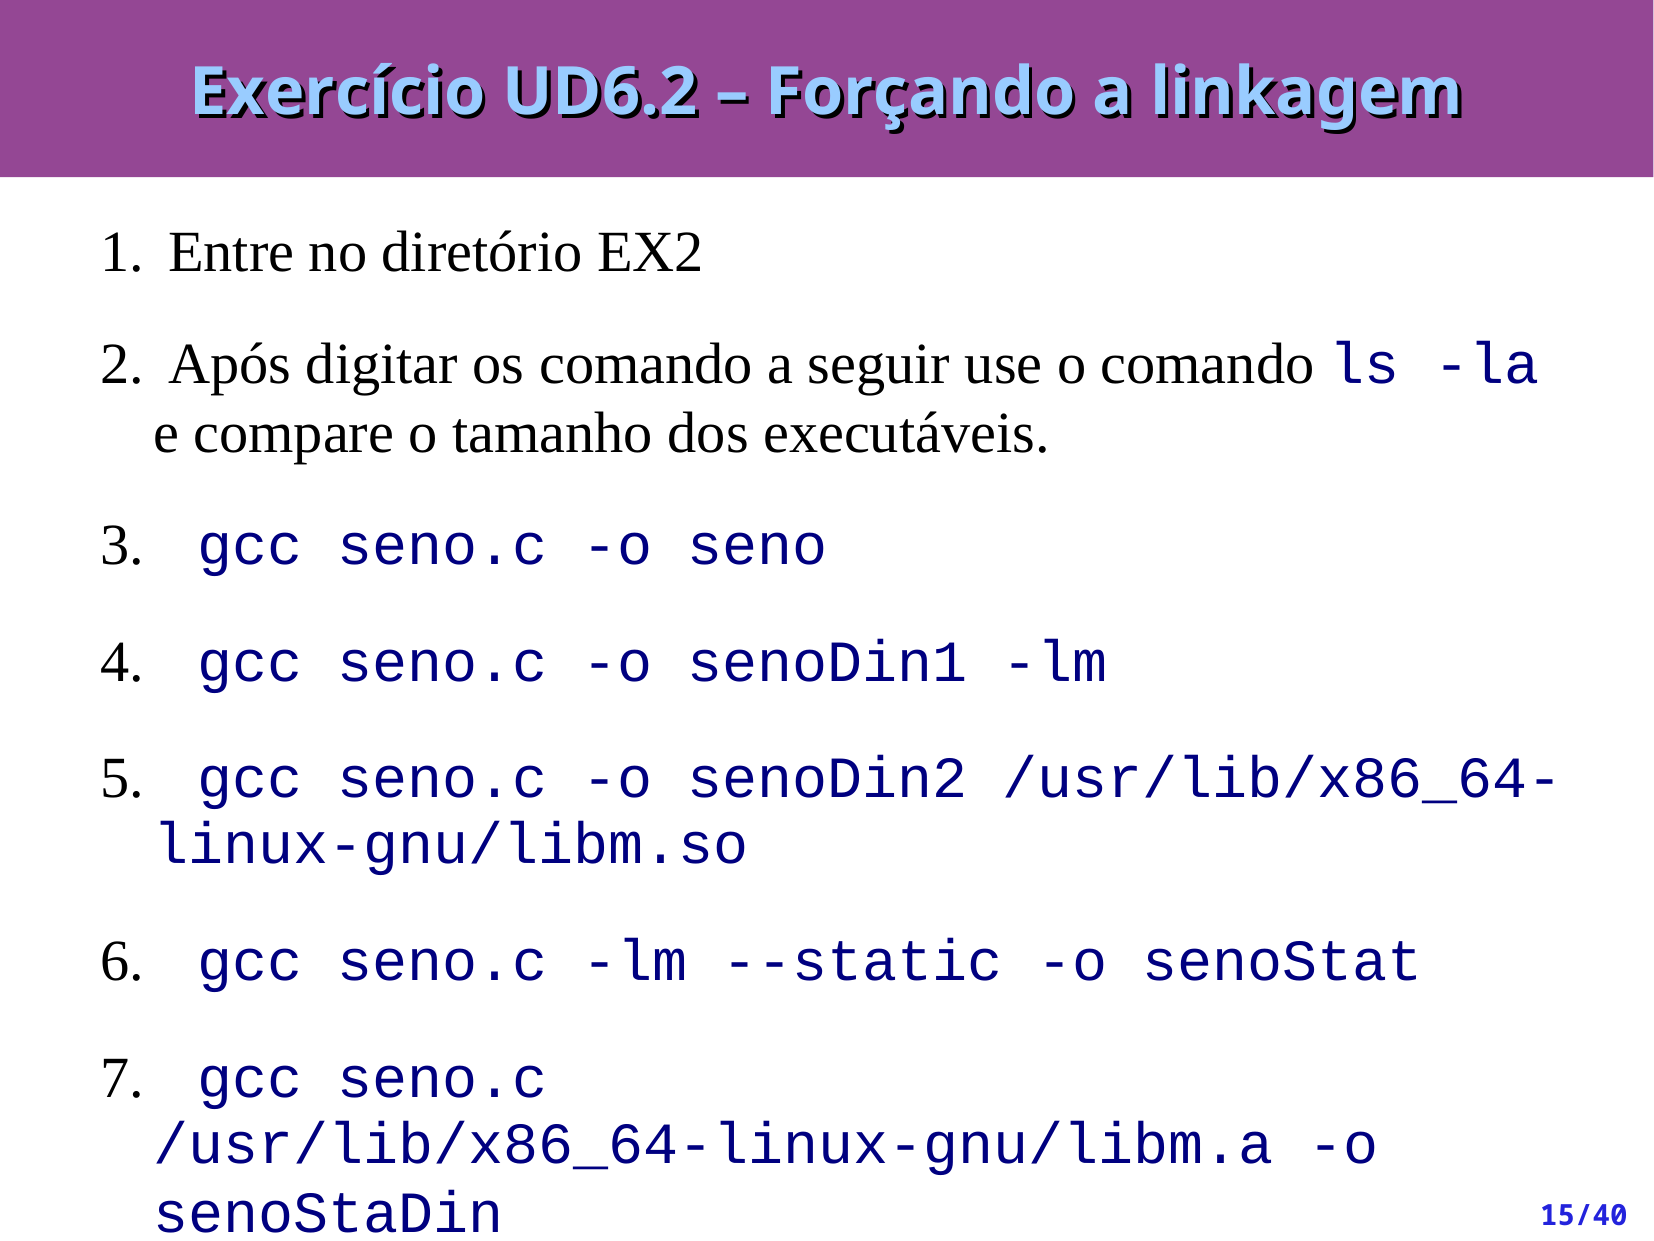

# Exercício UD6.2 – Forçando a linkagem
 Entre no diretório EX2
 Após digitar os comando a seguir use o comando ls -la e compare o tamanho dos executáveis.
 gcc seno.c -o seno
 gcc seno.c -o senoDin1 -lm
 gcc seno.c -o senoDin2 /usr/lib/x86_64-linux-gnu/libm.so
 gcc seno.c -lm --static -o senoStat
 gcc seno.c /usr/lib/x86_64-linux-gnu/libm.a -o senoStaDin
15